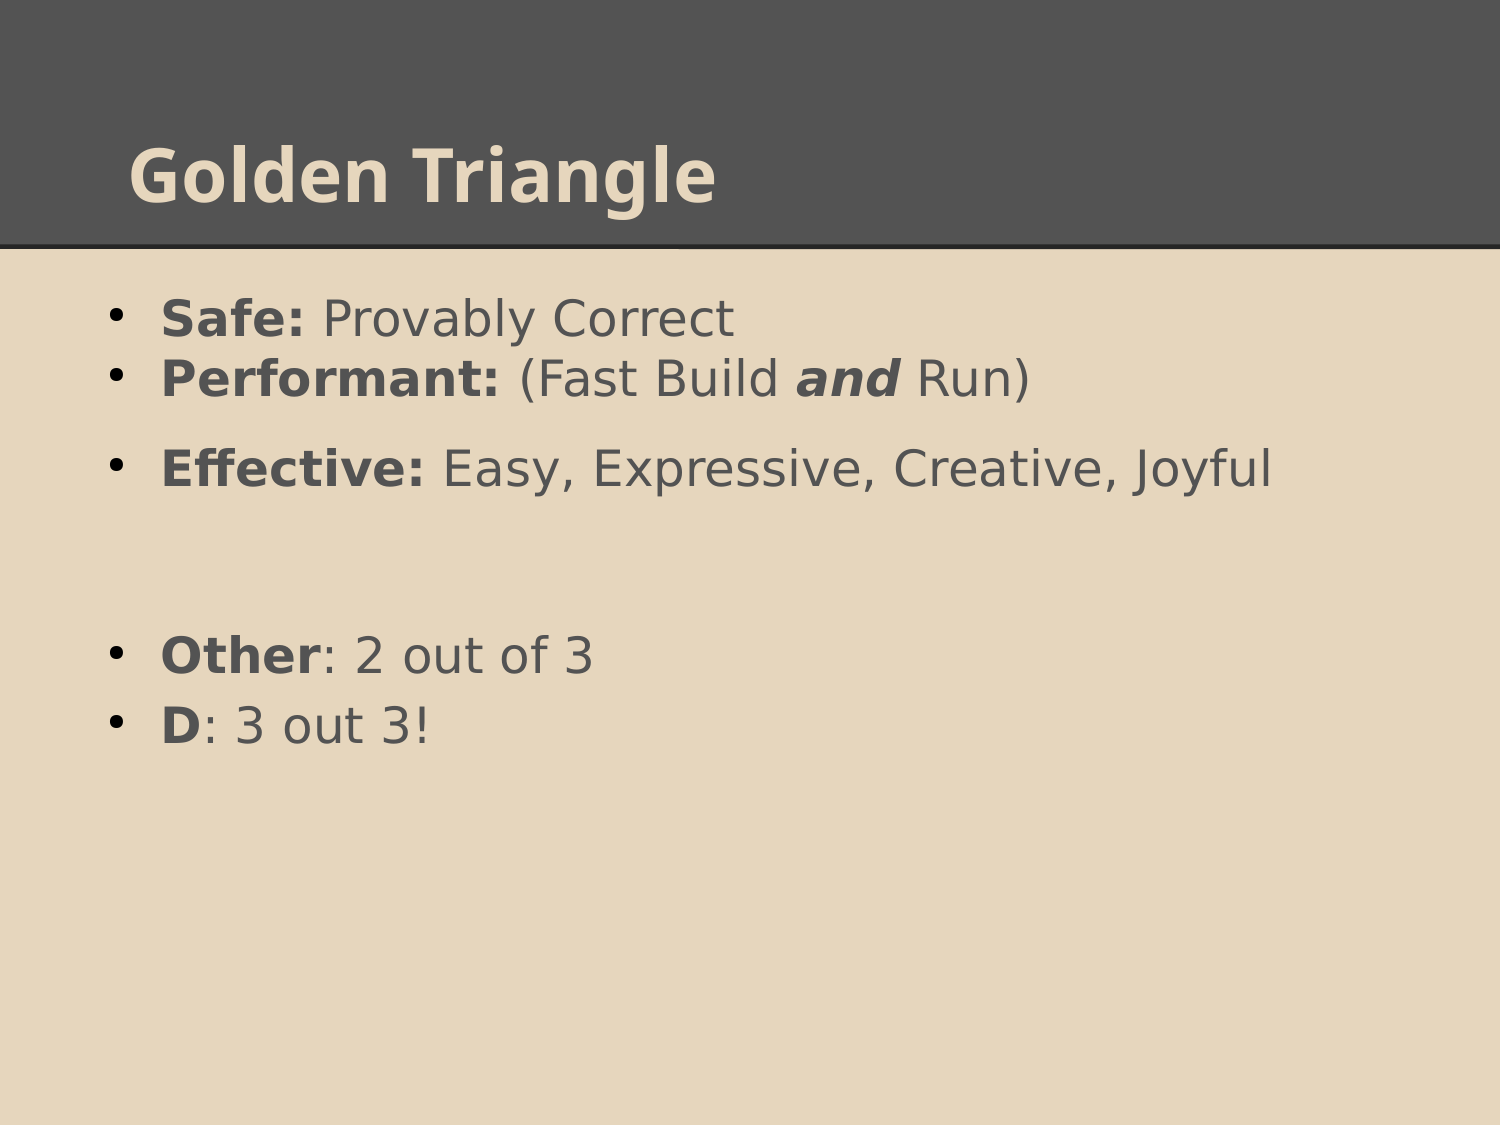

# Golden Triangle
Safe: Provably Correct
Performant: (Fast Build and Run)
Effective: Easy, Expressive, Creative, Joyful
Other: 2 out of 3
D: 3 out 3!